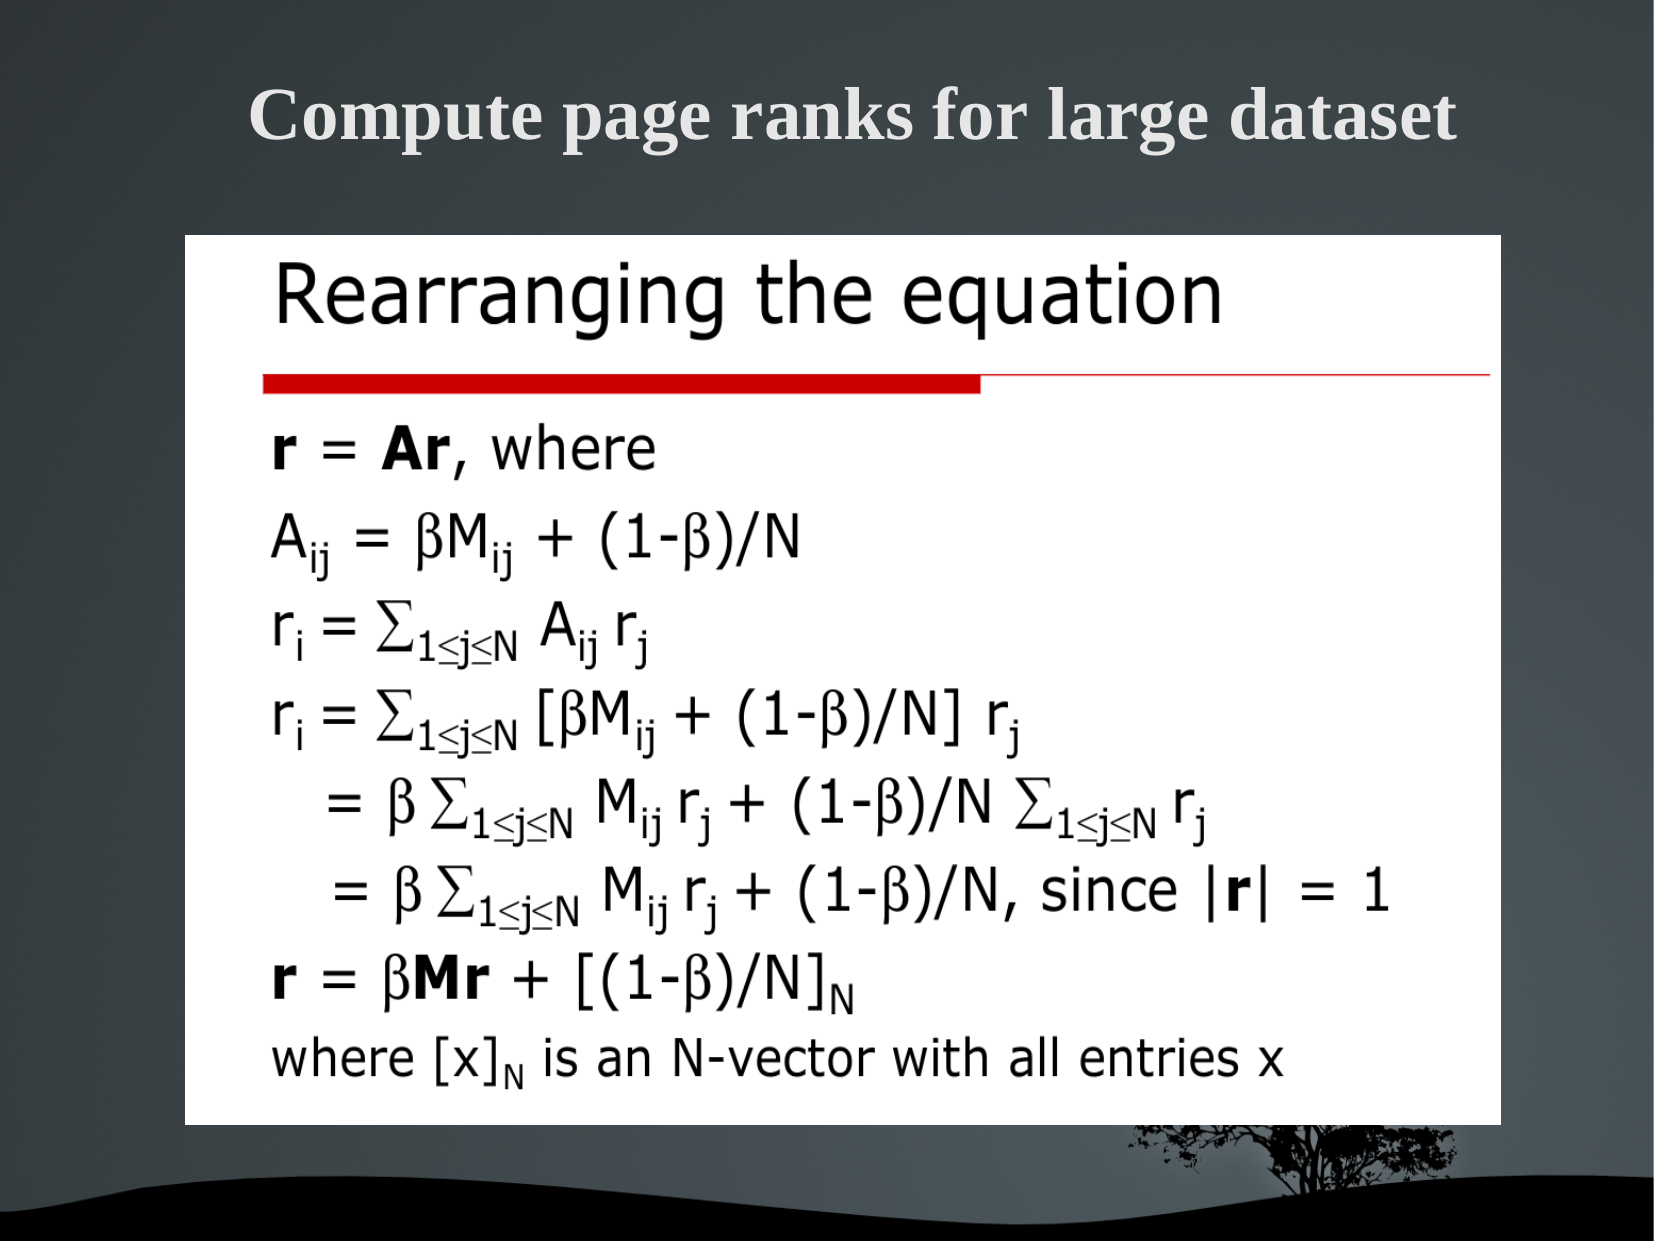

# Compute page ranks for large dataset